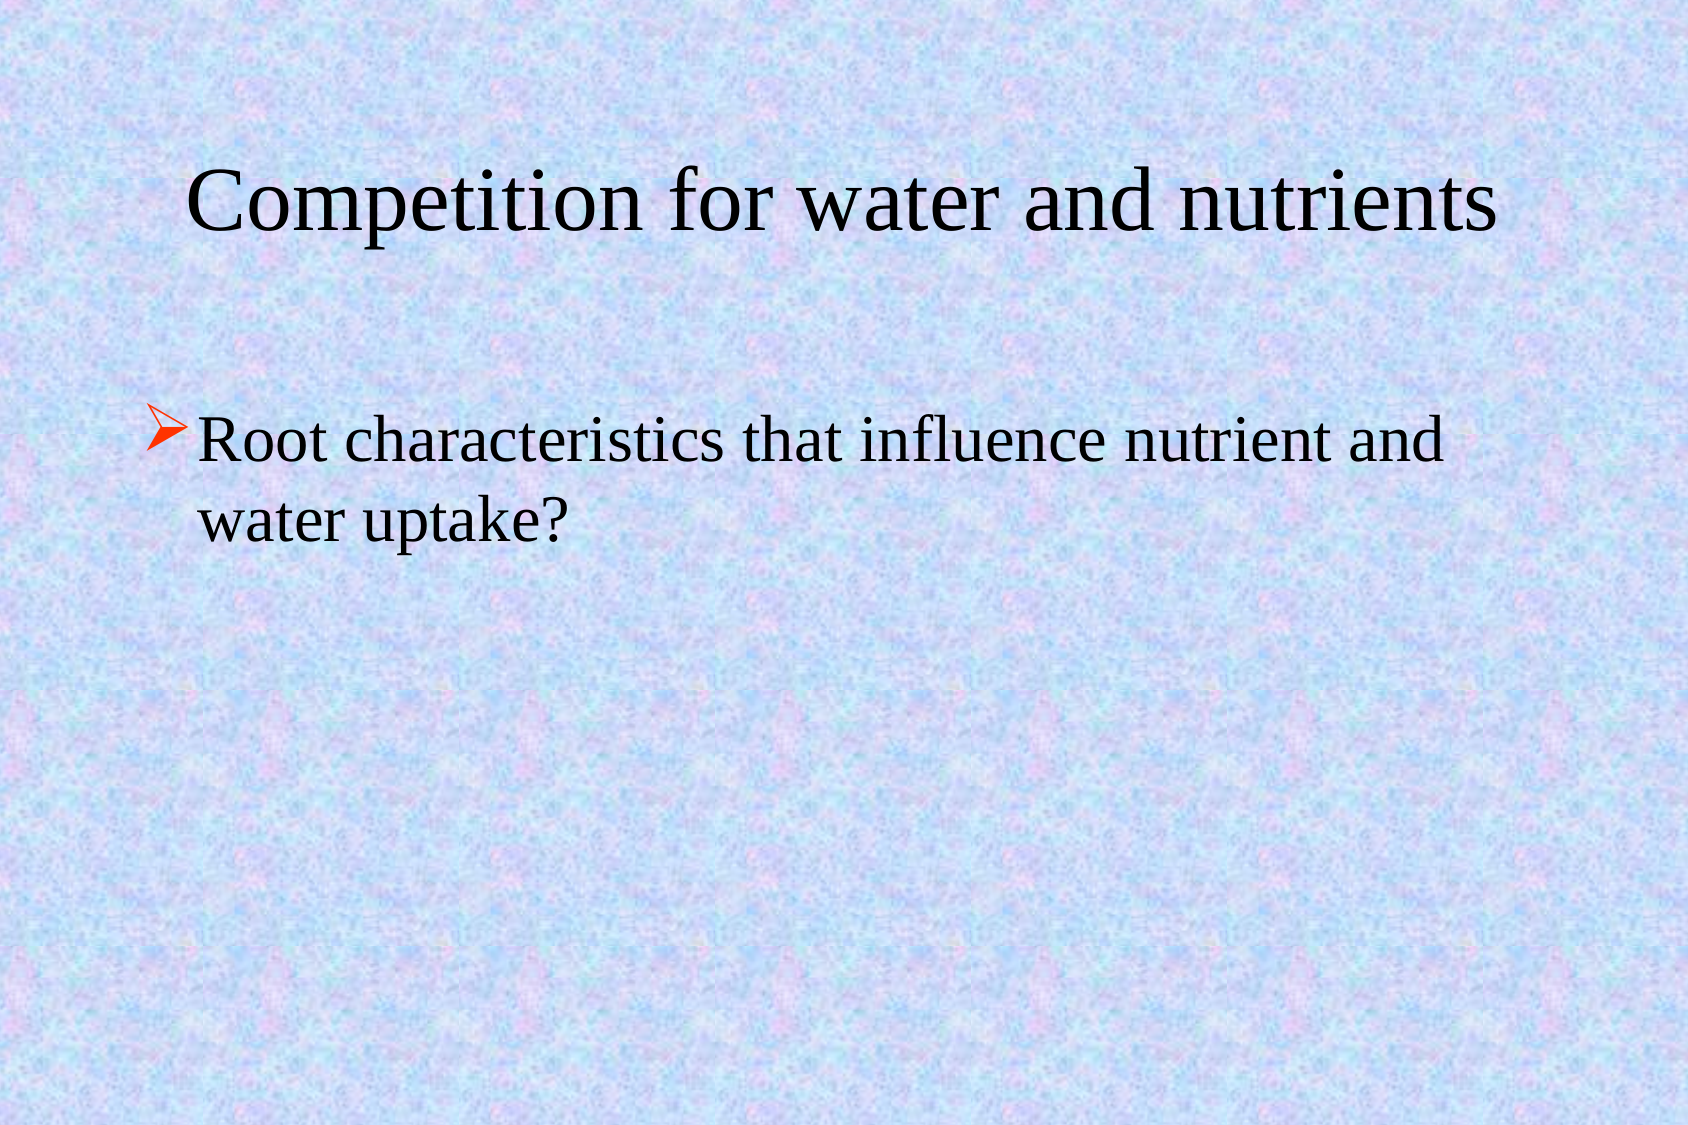

# Competition for water and nutrients
Root characteristics that influence nutrient and water uptake?